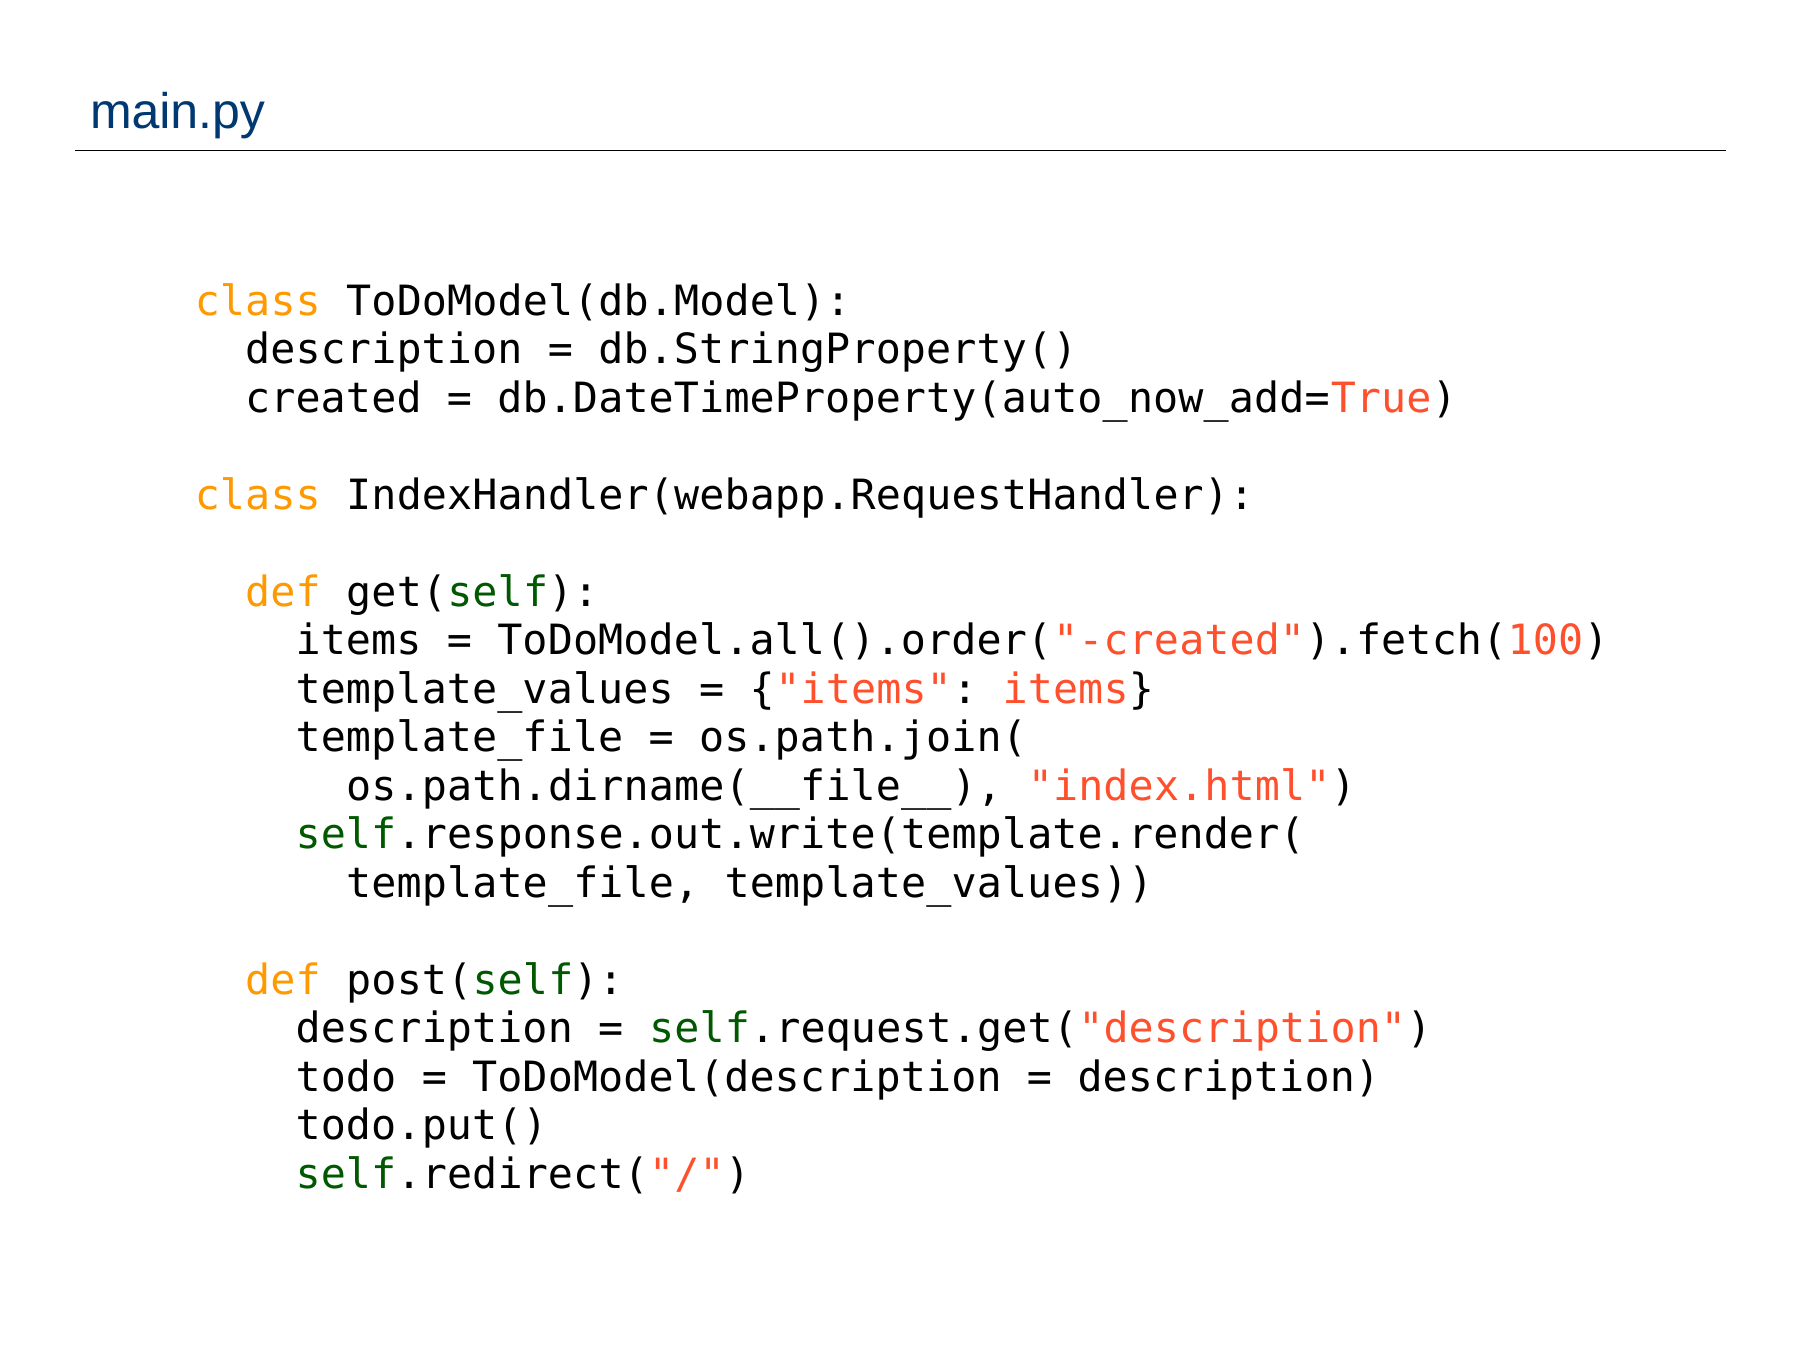

# main.py
class ToDoModel(db.Model):
 description = db.StringProperty()
 created = db.DateTimeProperty(auto_now_add=True)
class IndexHandler(webapp.RequestHandler):
 def get(self):
 items = ToDoModel.all().order("-created").fetch(100)
 template_values = {"items": items}
 template_file = os.path.join(
 os.path.dirname(__file__), "index.html")
 self.response.out.write(template.render(
 template_file, template_values))
 def post(self):
 description = self.request.get("description")
 todo = ToDoModel(description = description)
 todo.put()
 self.redirect("/")